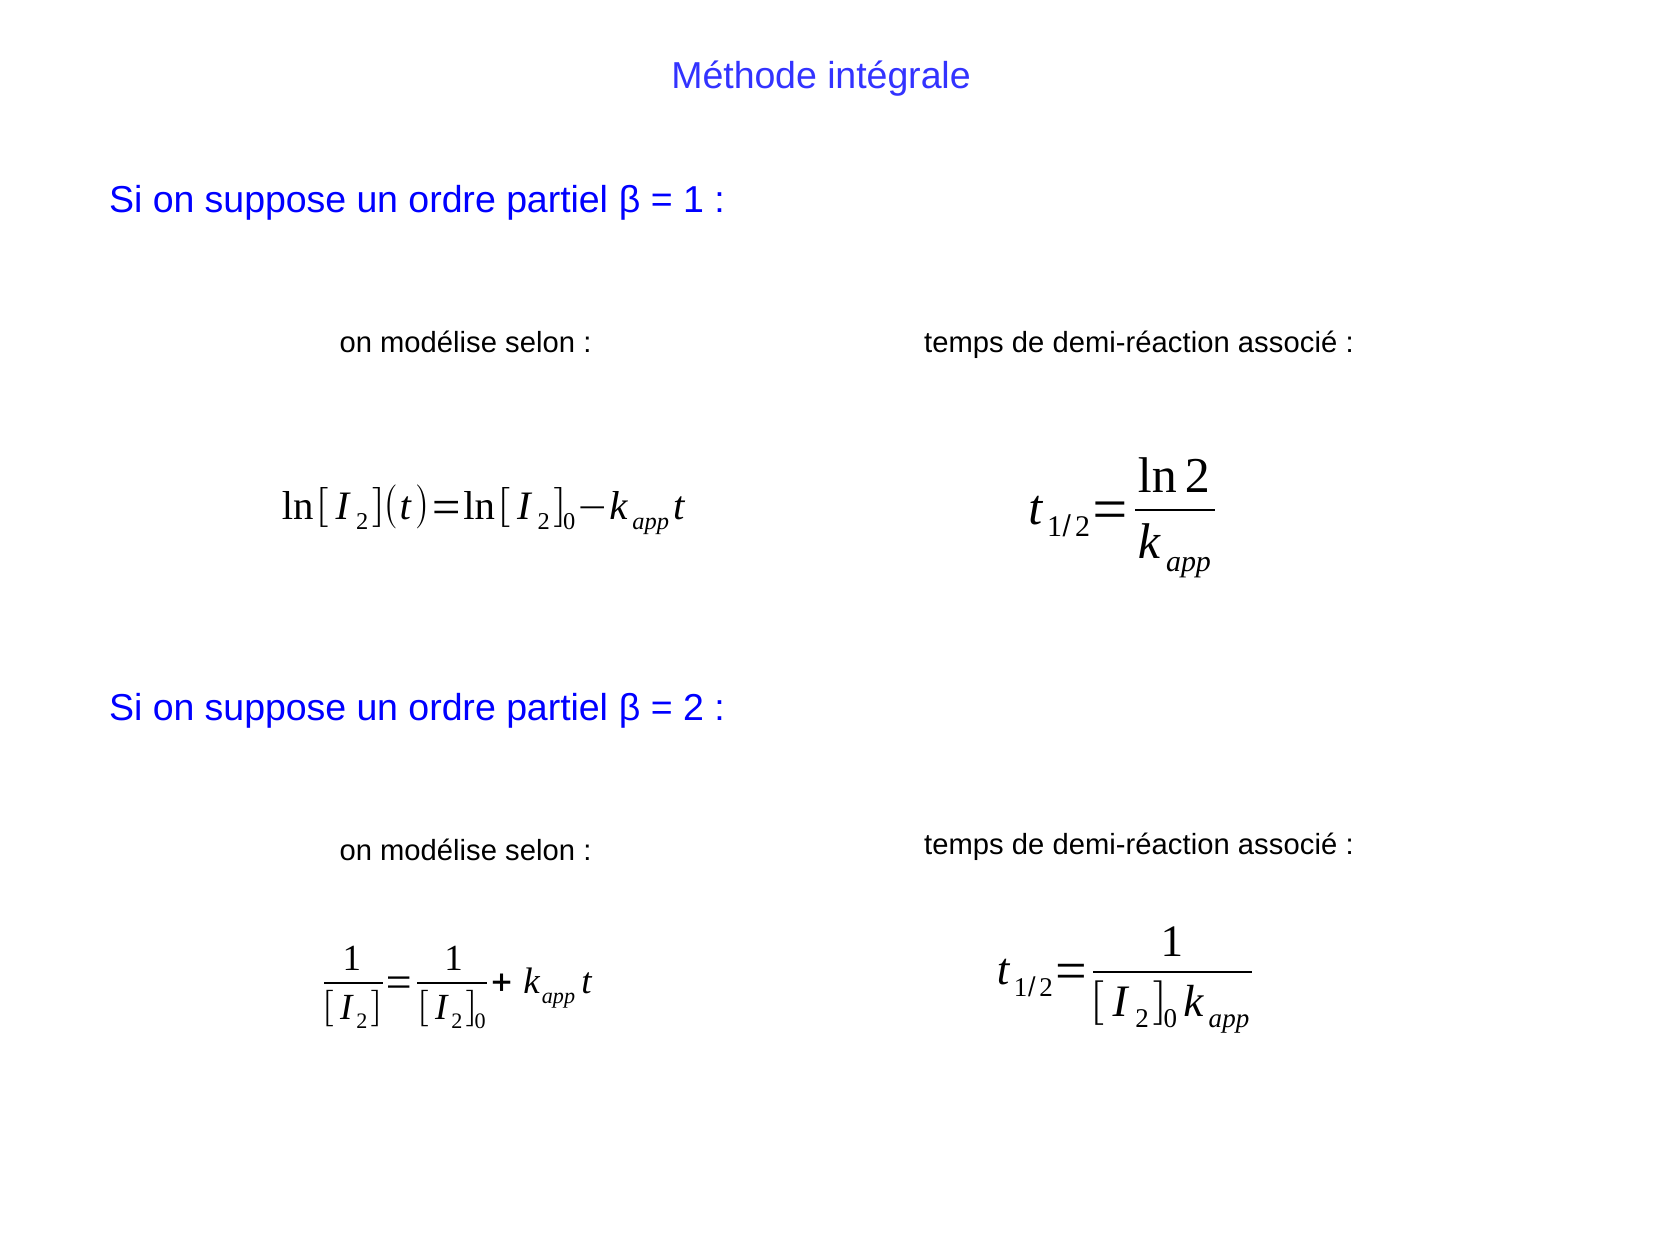

Méthode intégrale
Si on suppose un ordre partiel β = 1 :
on modélise selon :
temps de demi-réaction associé :
Si on suppose un ordre partiel β = 2 :
temps de demi-réaction associé :
on modélise selon :